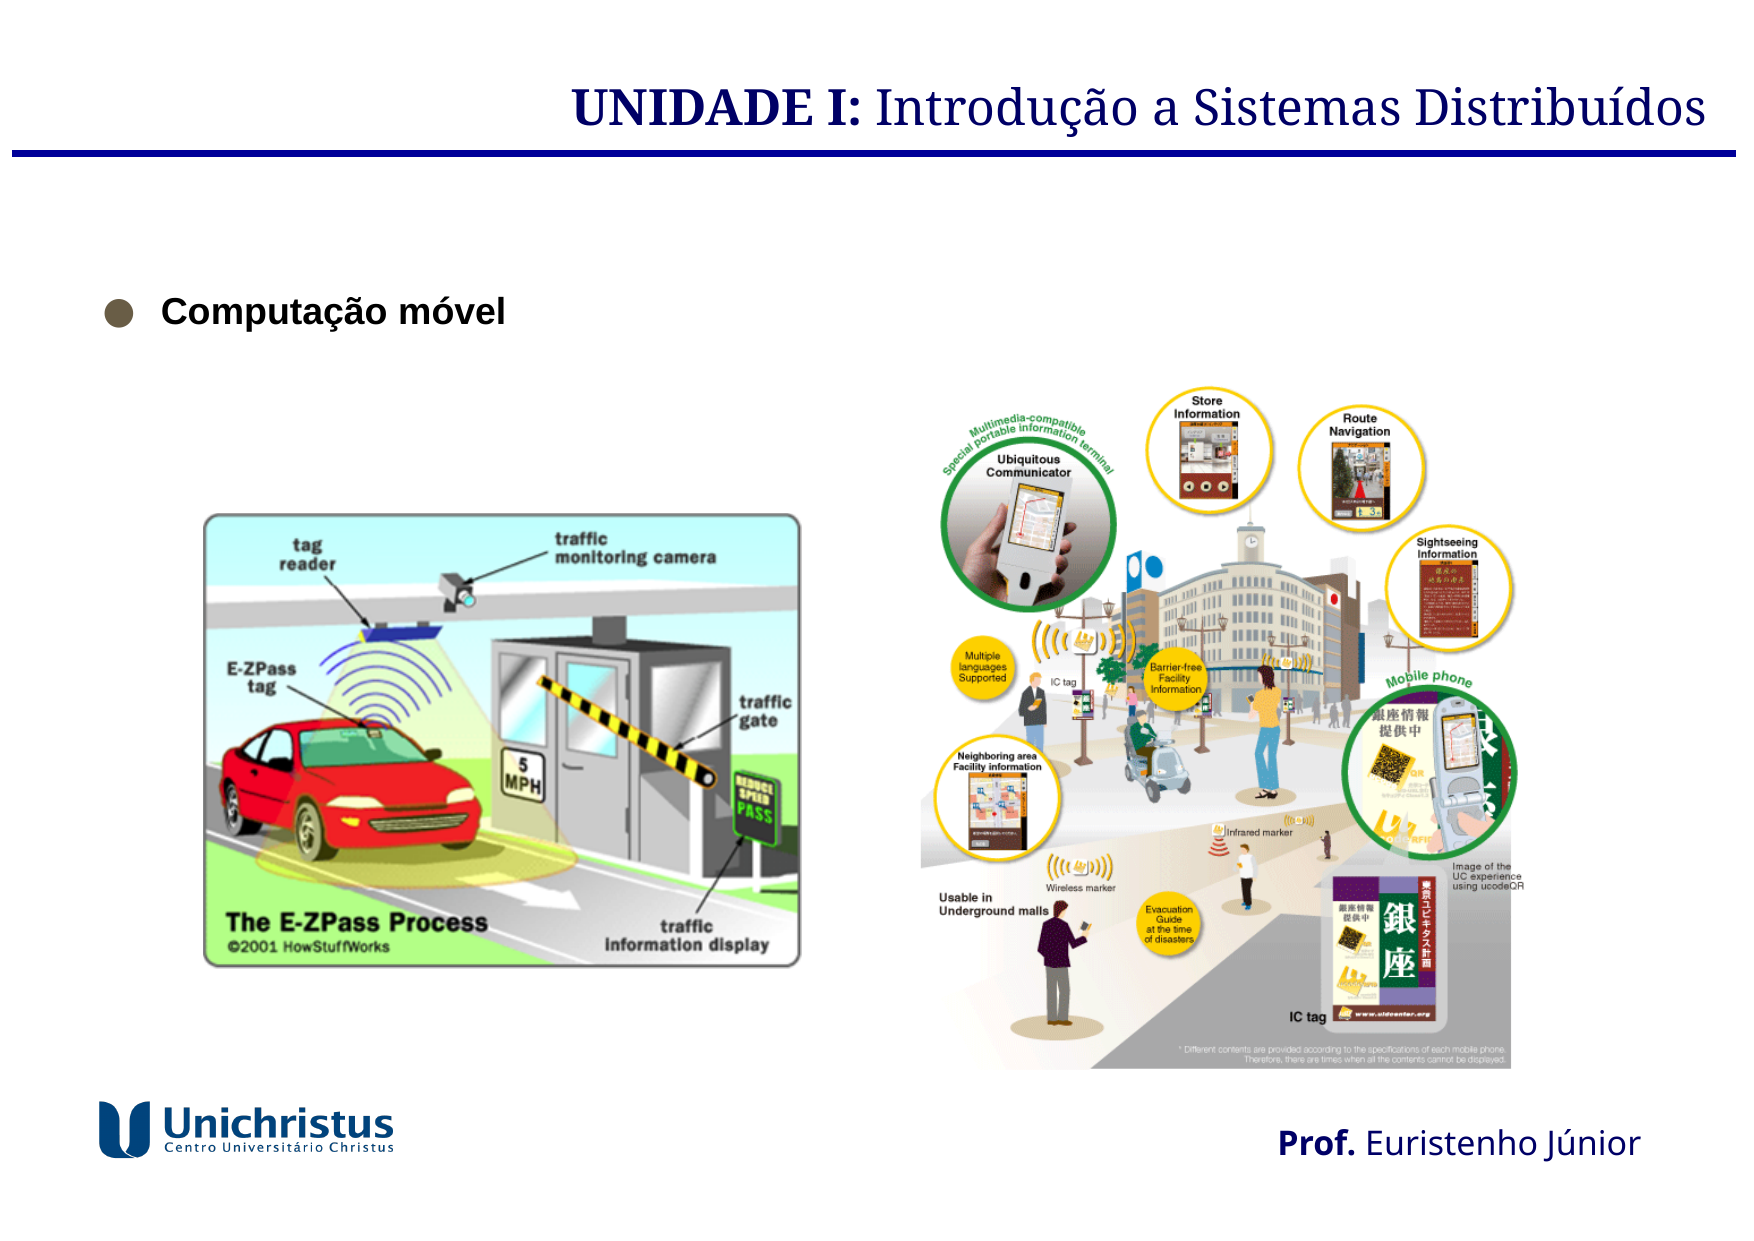

UNIDADE I: Introdução a Sistemas Distribuídos
Computação móvel
Prof. Euristenho Júnior